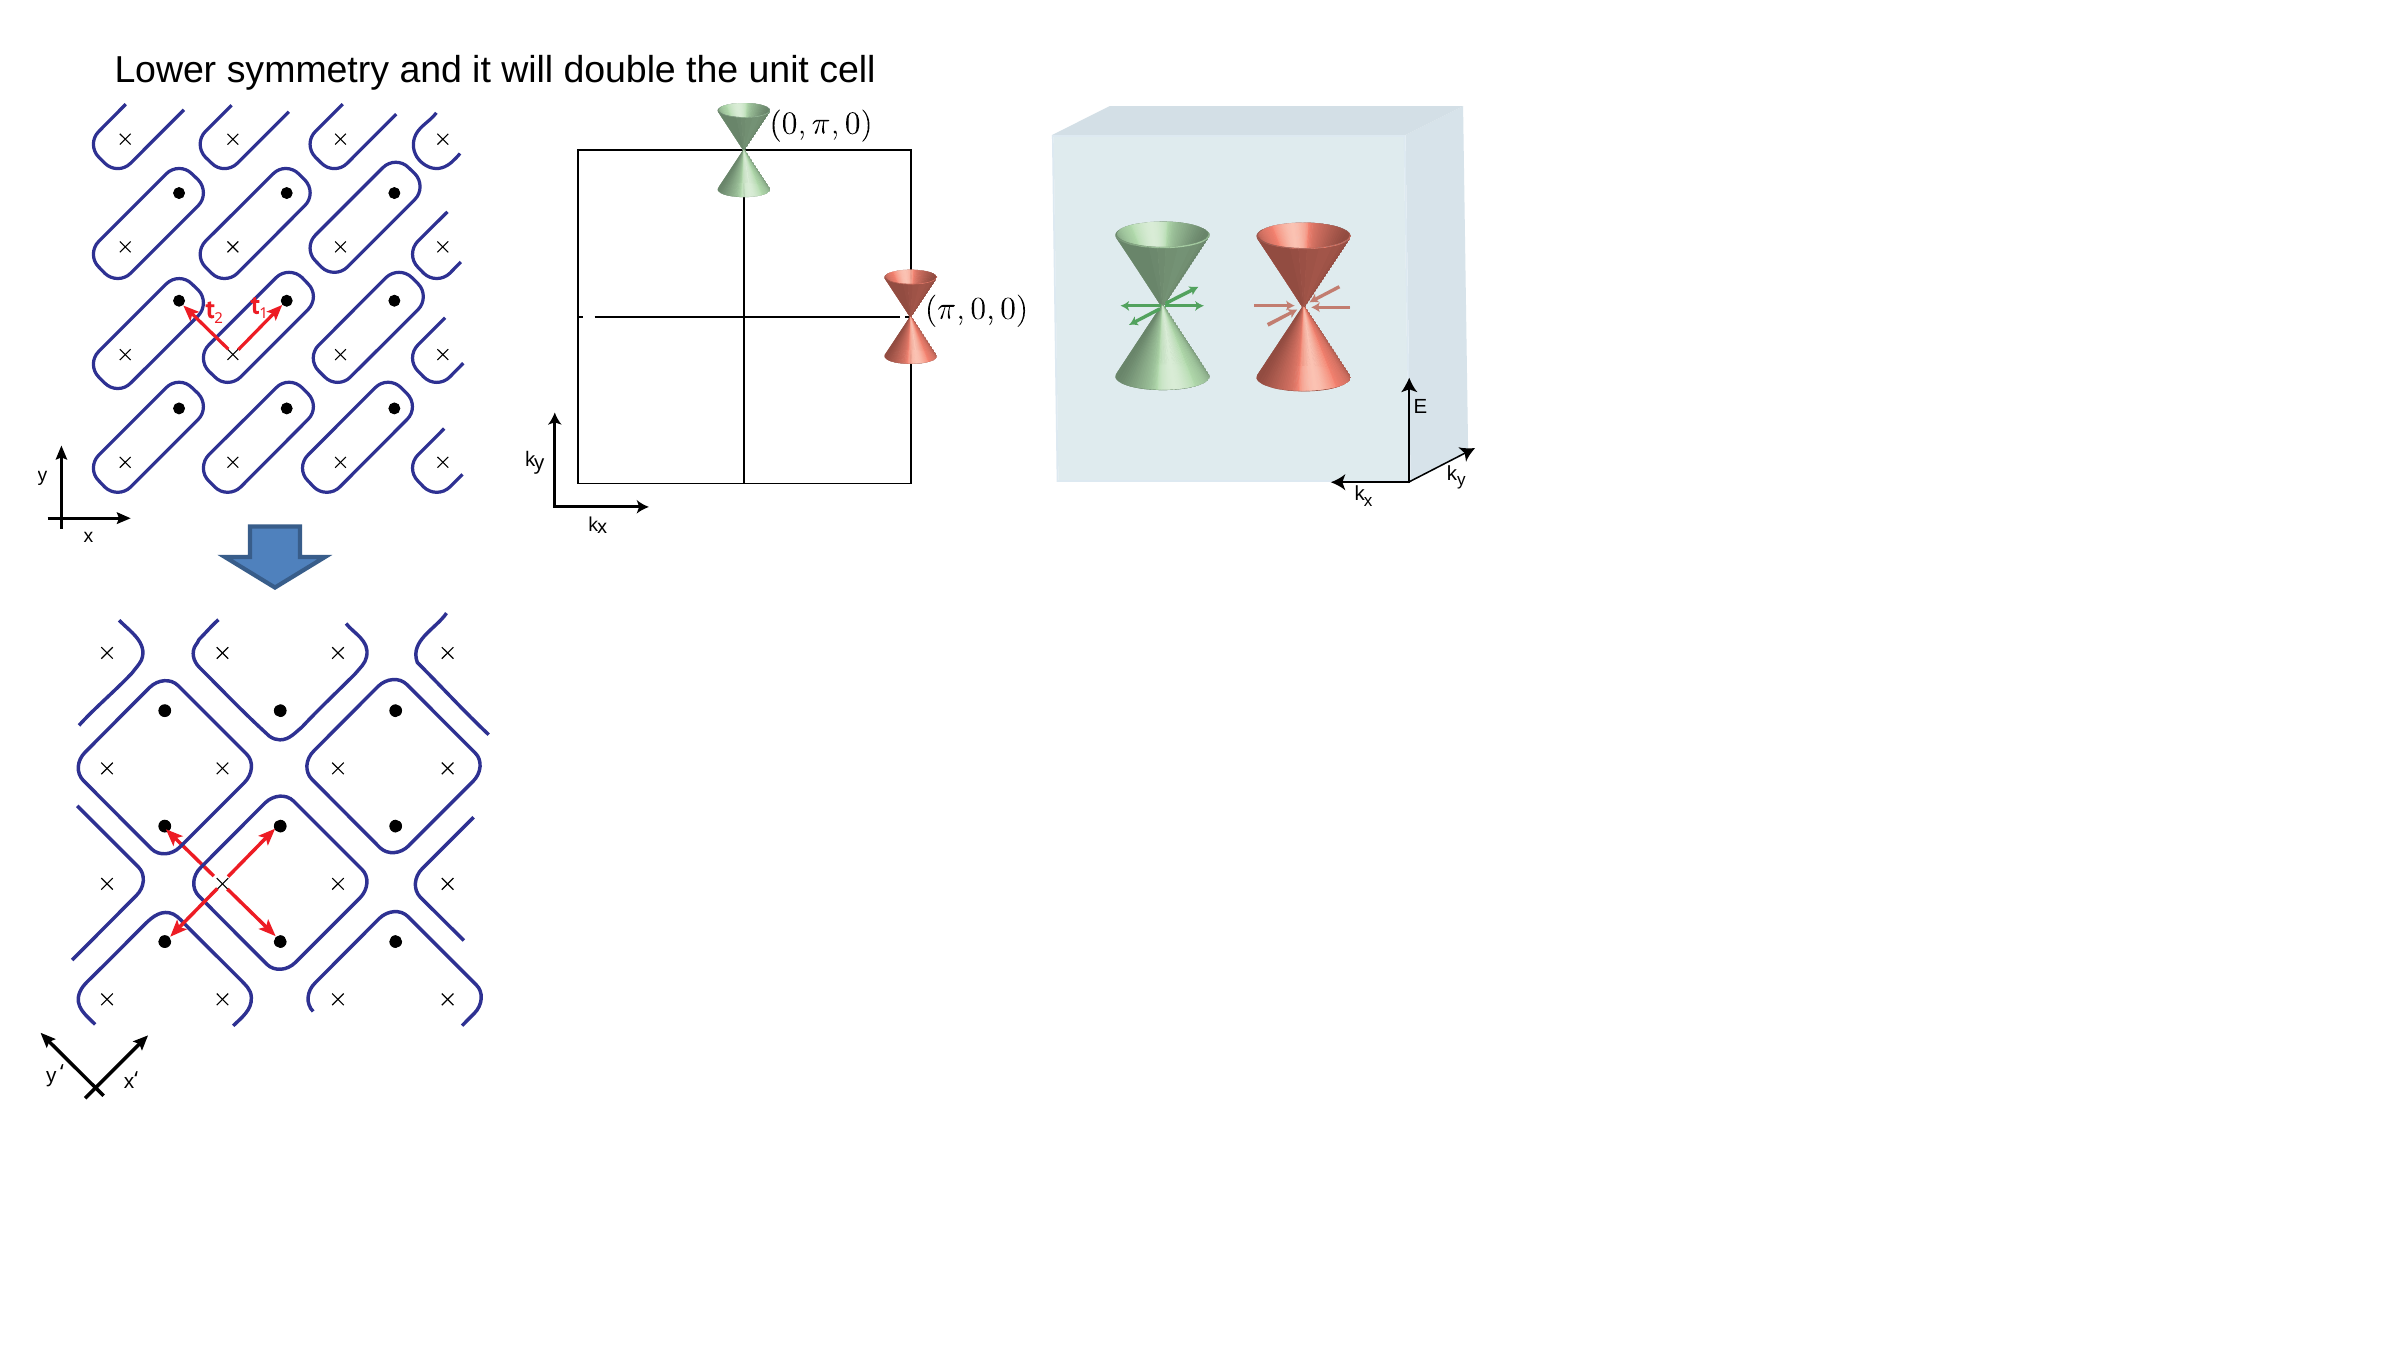

Lower symmetry and it will double the unit cell